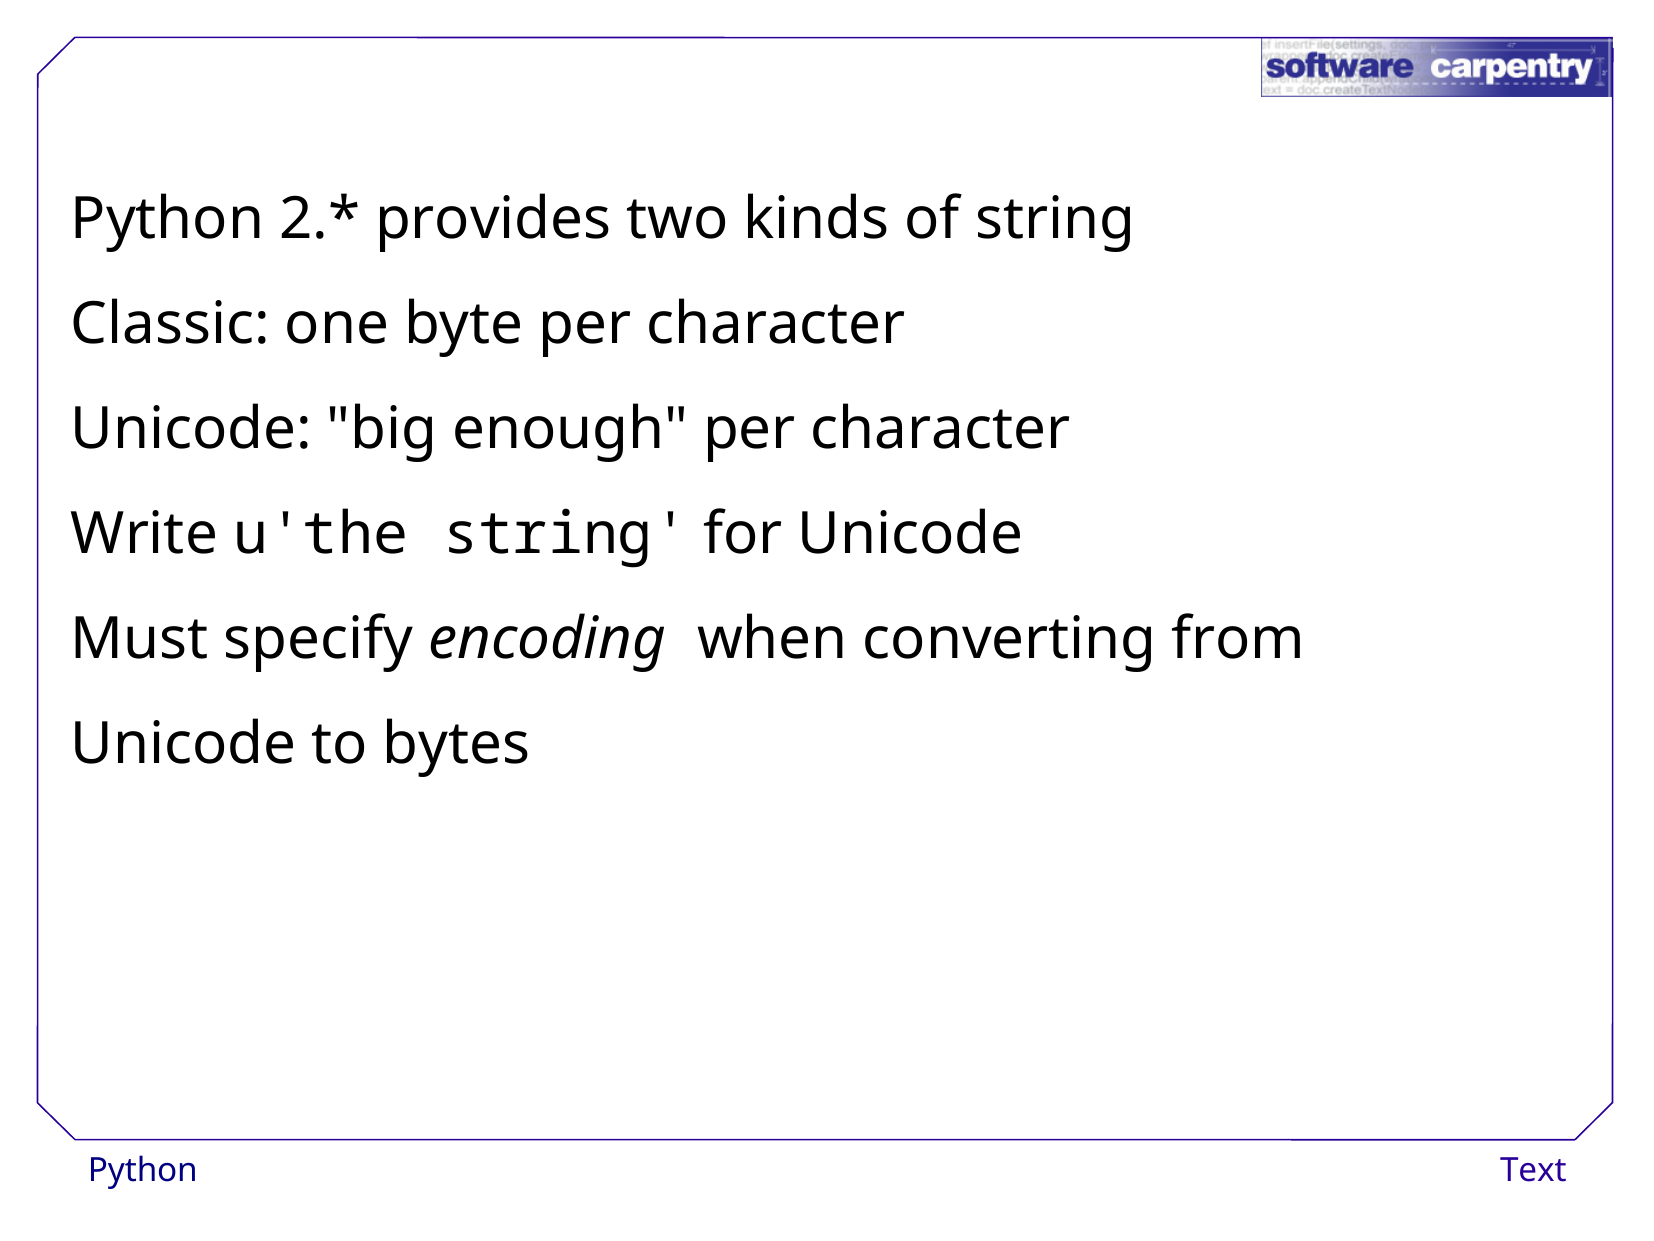

Python 2.* provides two kinds of string
Classic: one byte per character
Unicode: "big enough" per character
Write u'the string' for Unicode
Must specify encoding when converting from
Unicode to bytes